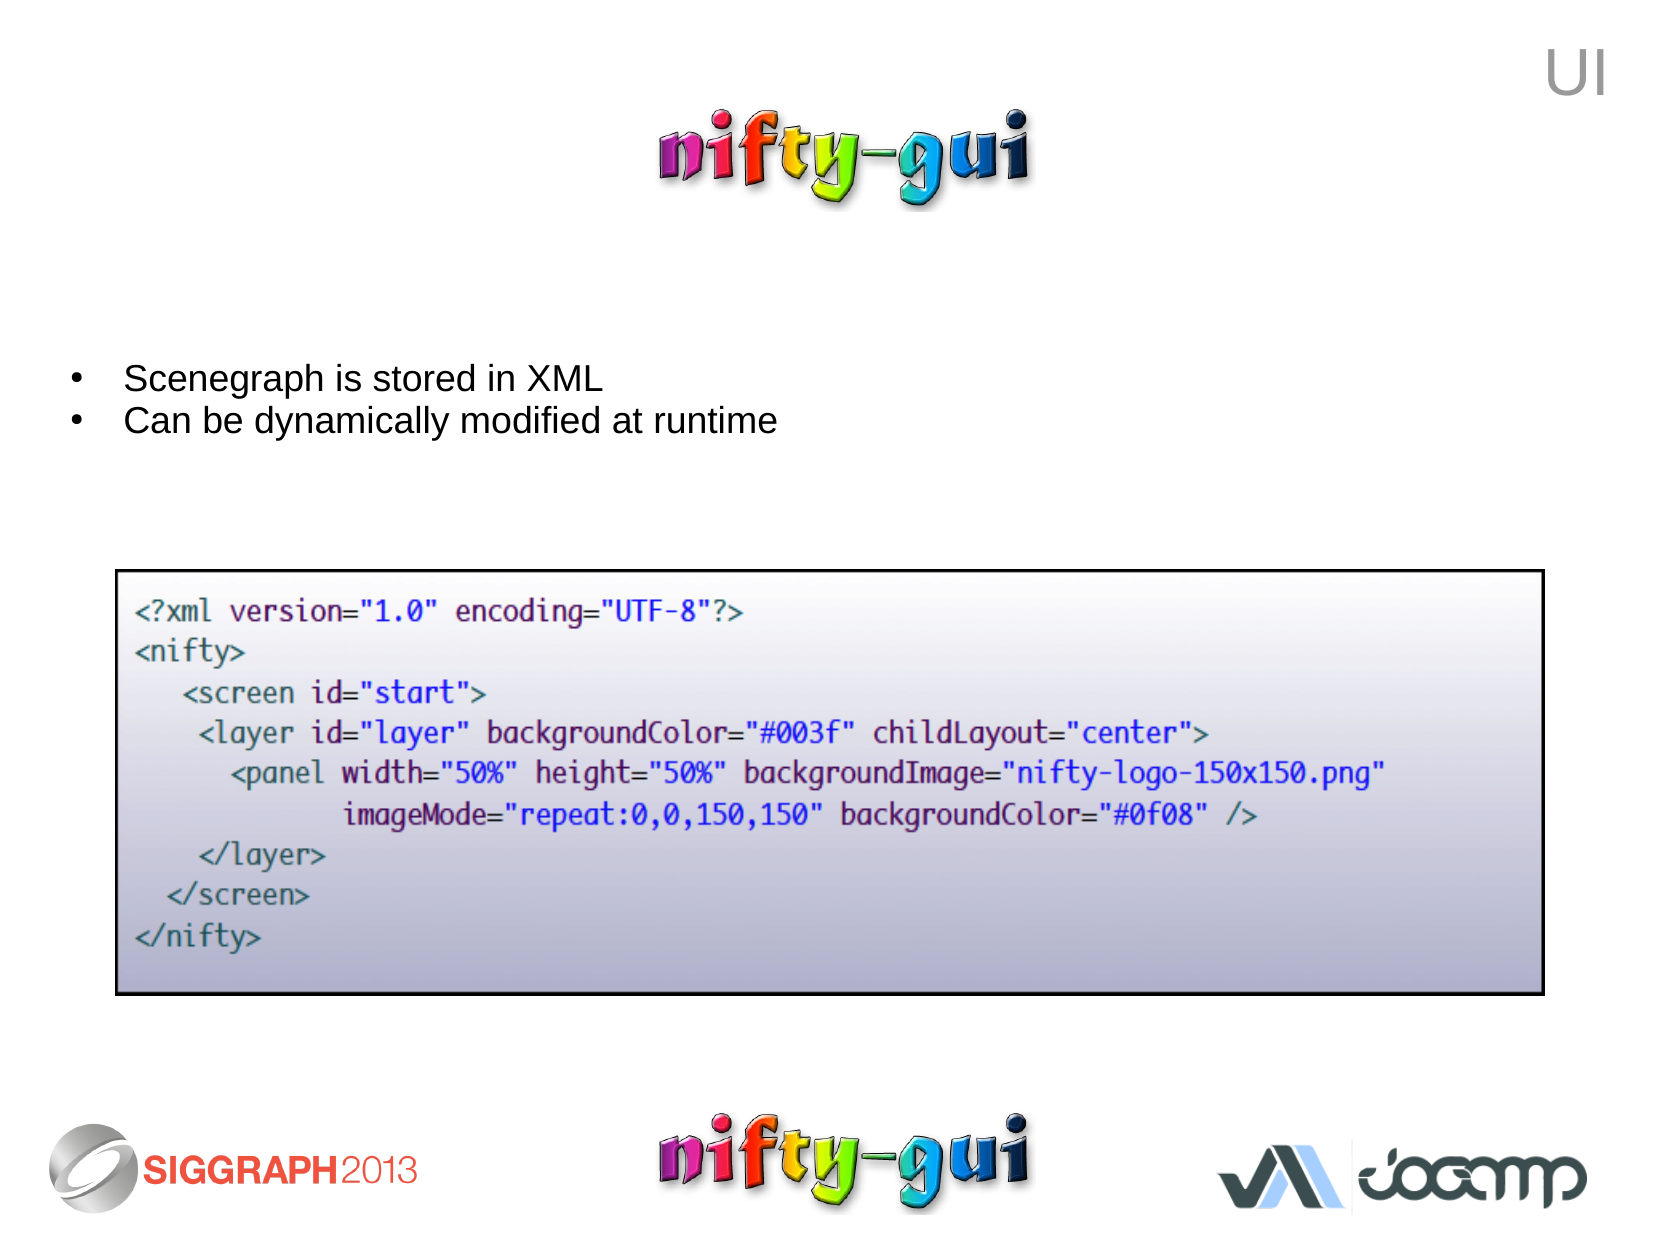

UI
Scenegraph is stored in XML
Can be dynamically modified at runtime